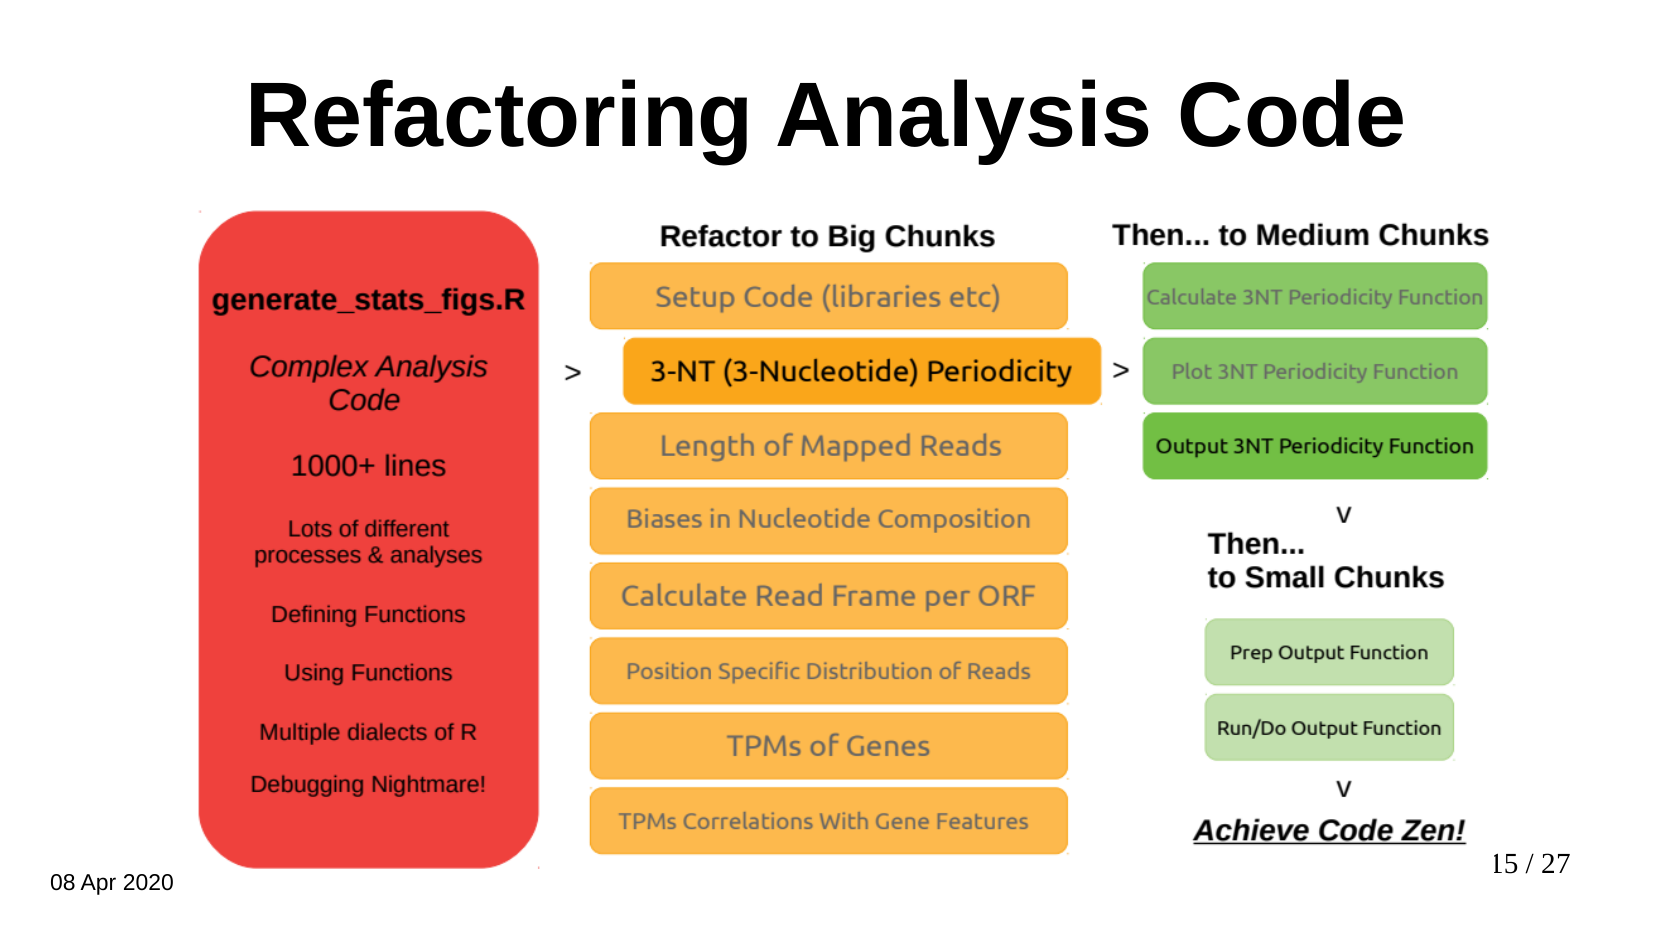

# Refactoring Analysis Code
15
08 Apr 2020